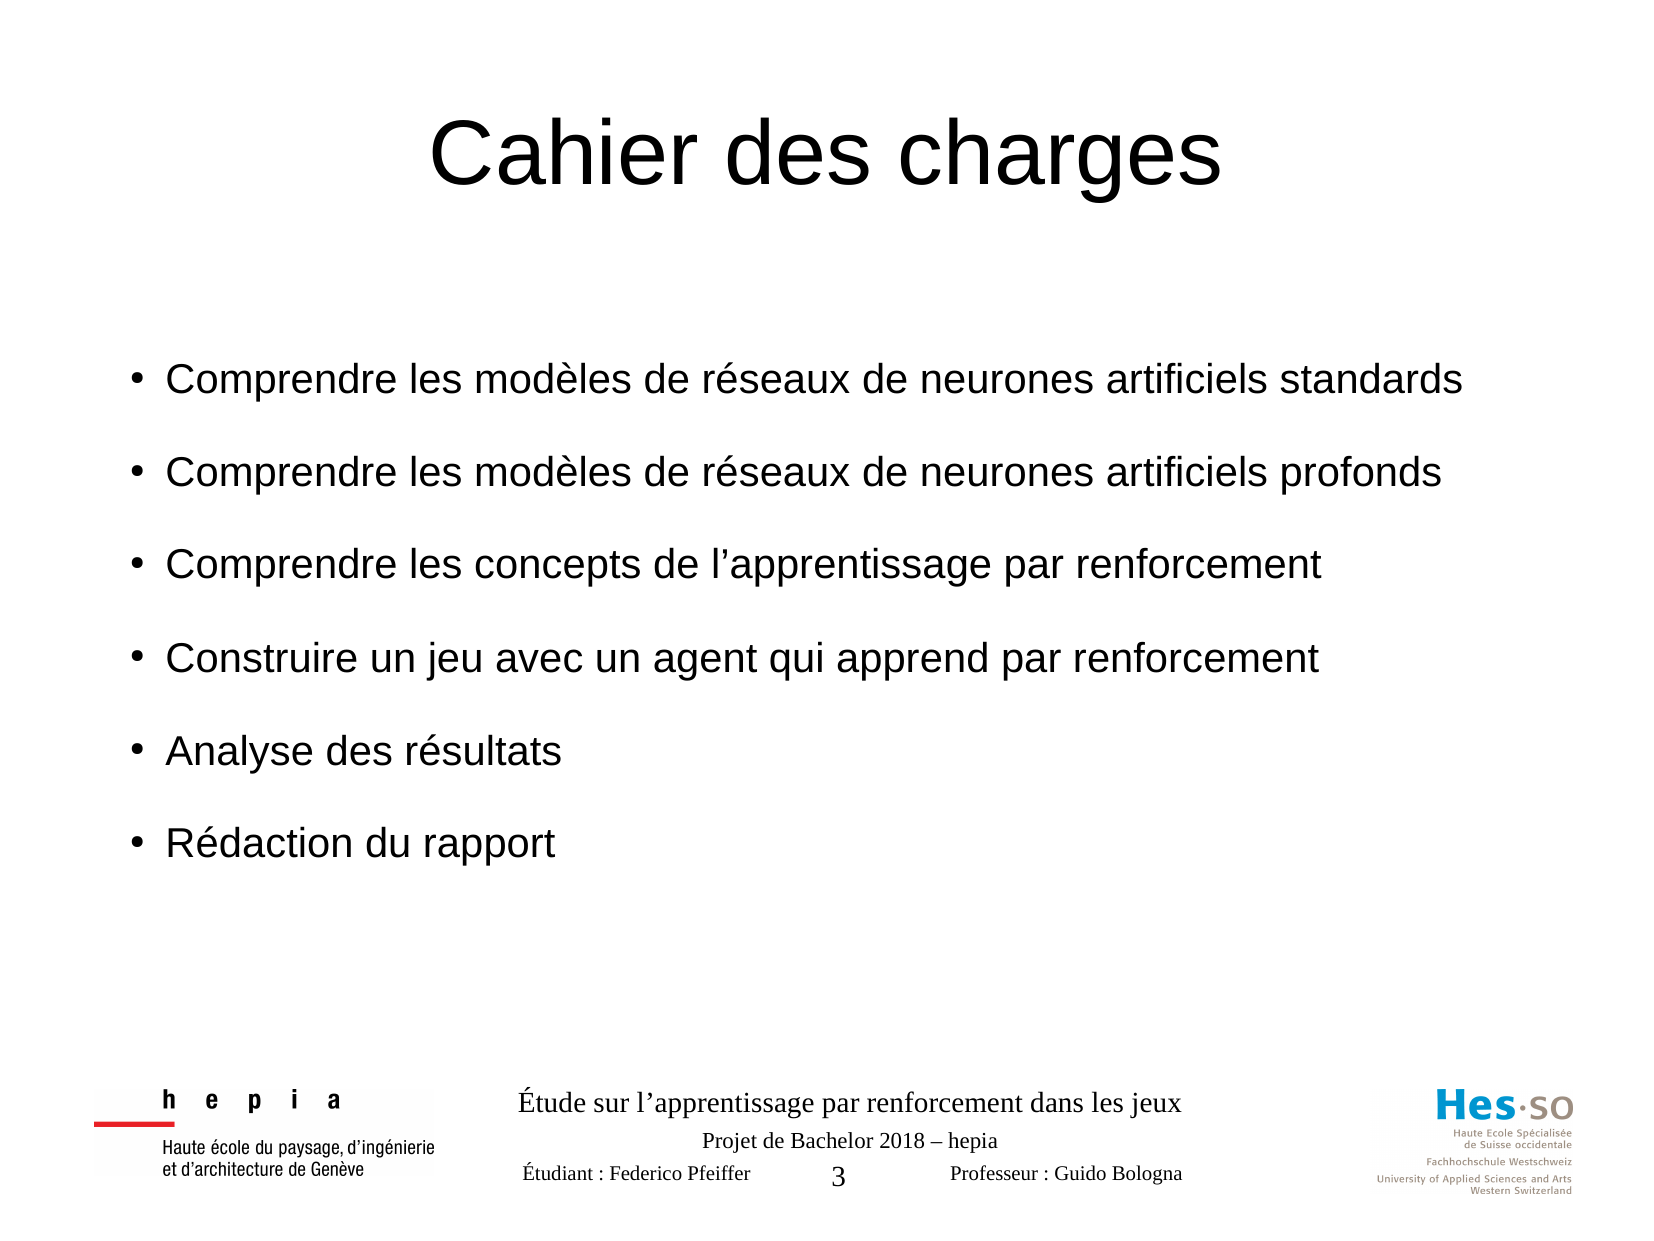

# Cahier des charges
Comprendre les modèles de réseaux de neurones artificiels standards
Comprendre les modèles de réseaux de neurones artificiels profonds
Comprendre les concepts de l’apprentissage par renforcement
Construire un jeu avec un agent qui apprend par renforcement
Analyse des résultats
Rédaction du rapport
3